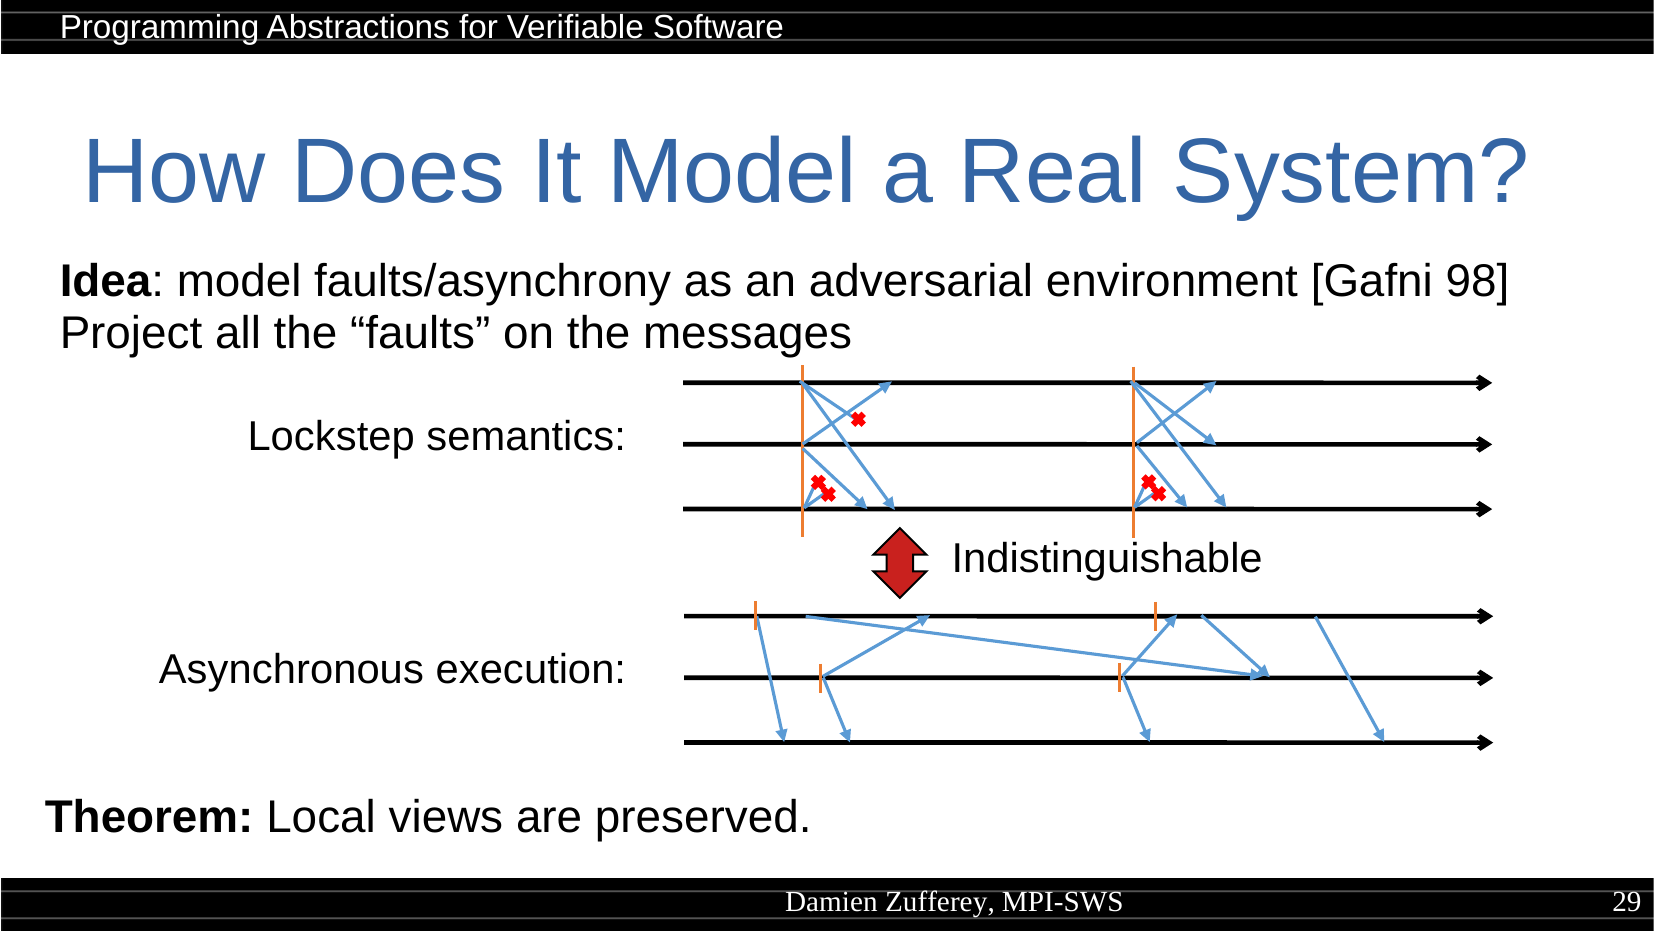

# How Does It Model a Real System?
Idea: model faults/asynchrony as an adversarial environment [Gafni 98]
Project all the “faults” on the messages
Lockstep semantics:
Indistinguishable
Asynchronous execution:
Theorem: Local views are preserved.